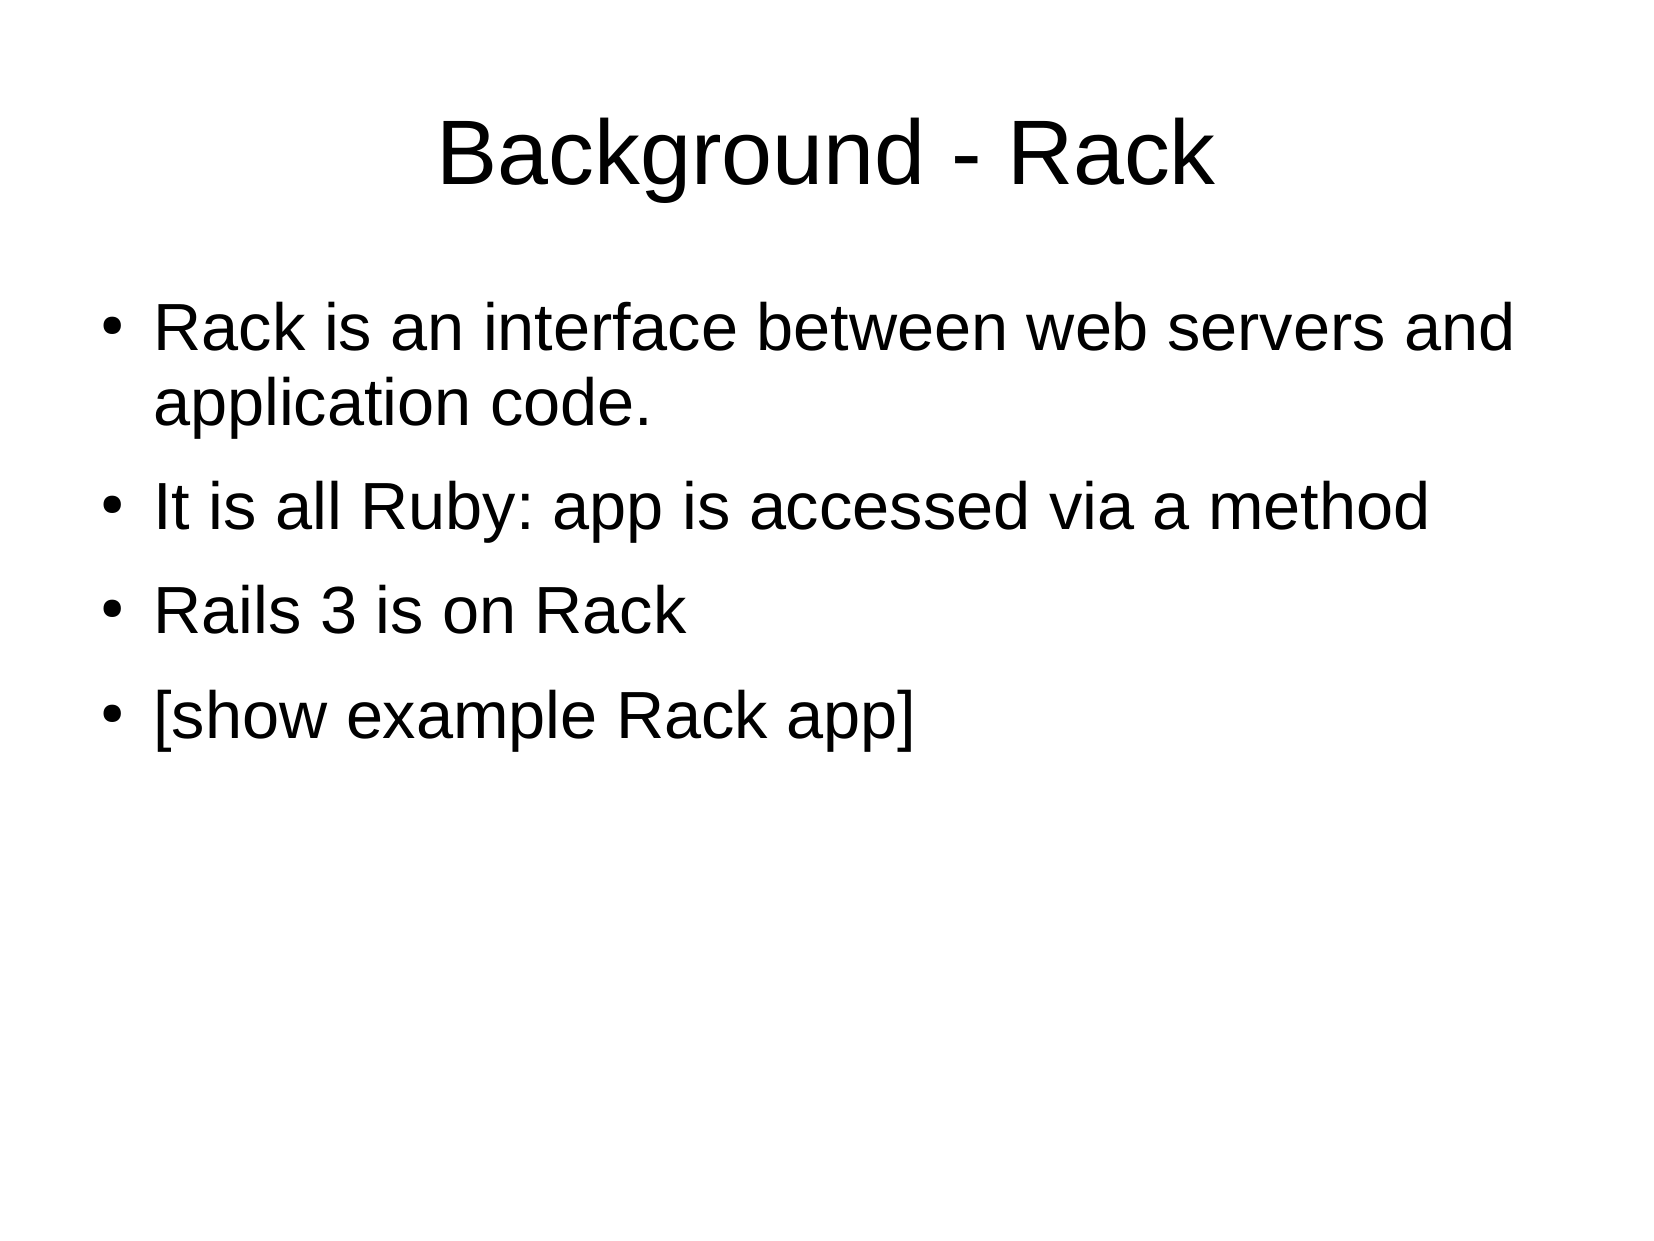

# Background - Rack
Rack is an interface between web servers and application code.
It is all Ruby: app is accessed via a method
Rails 3 is on Rack
[show example Rack app]